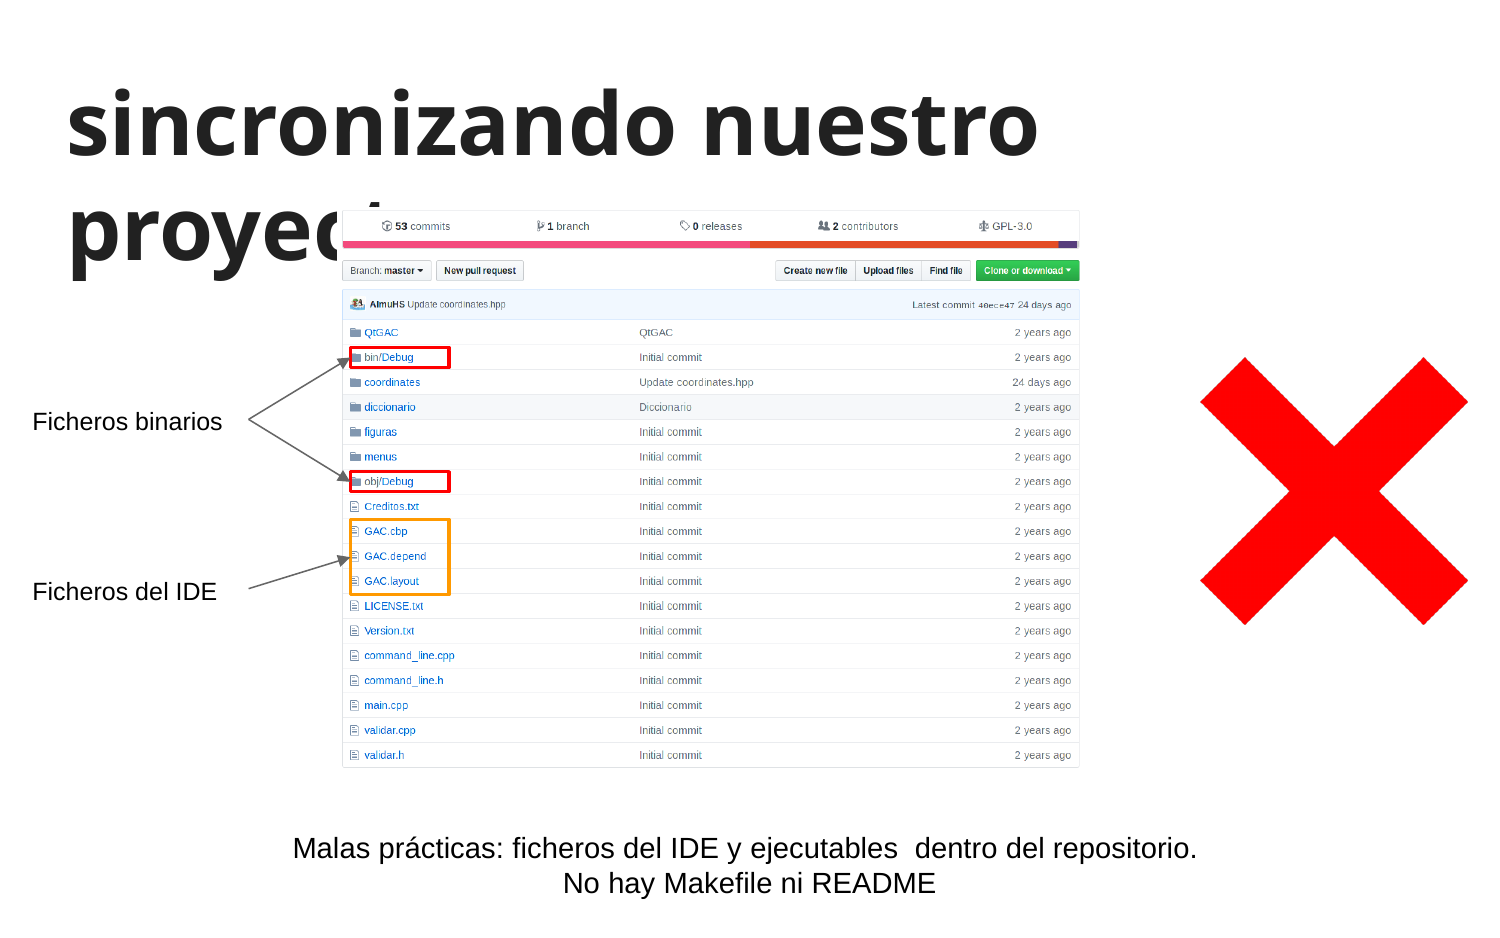

# sincronizando nuestro proyecto
Ficheros binarios
Ficheros del IDE
Malas prácticas: ficheros del IDE y ejecutables dentro del repositorio.
No hay Makefile ni README